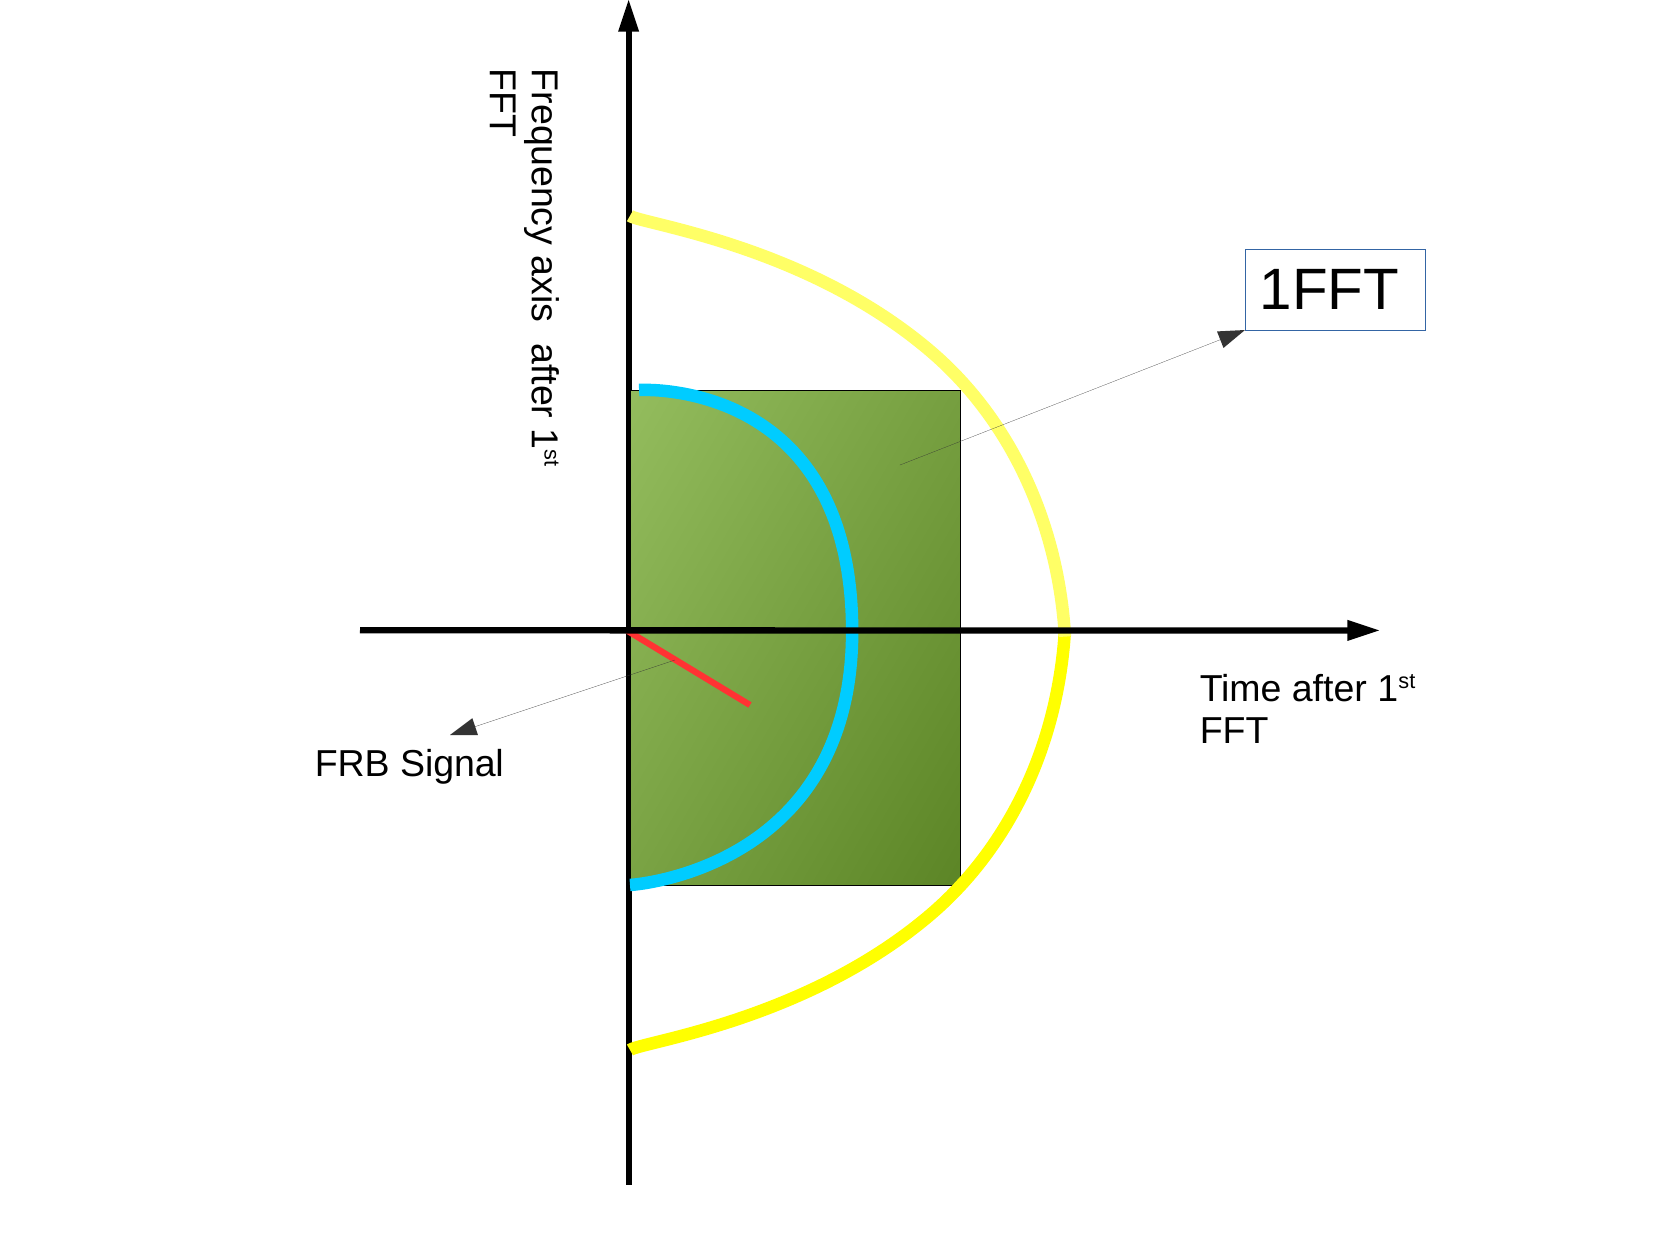

1FFT
Frequency axis after 1st FFT
Time after 1st FFT
FRB Signal